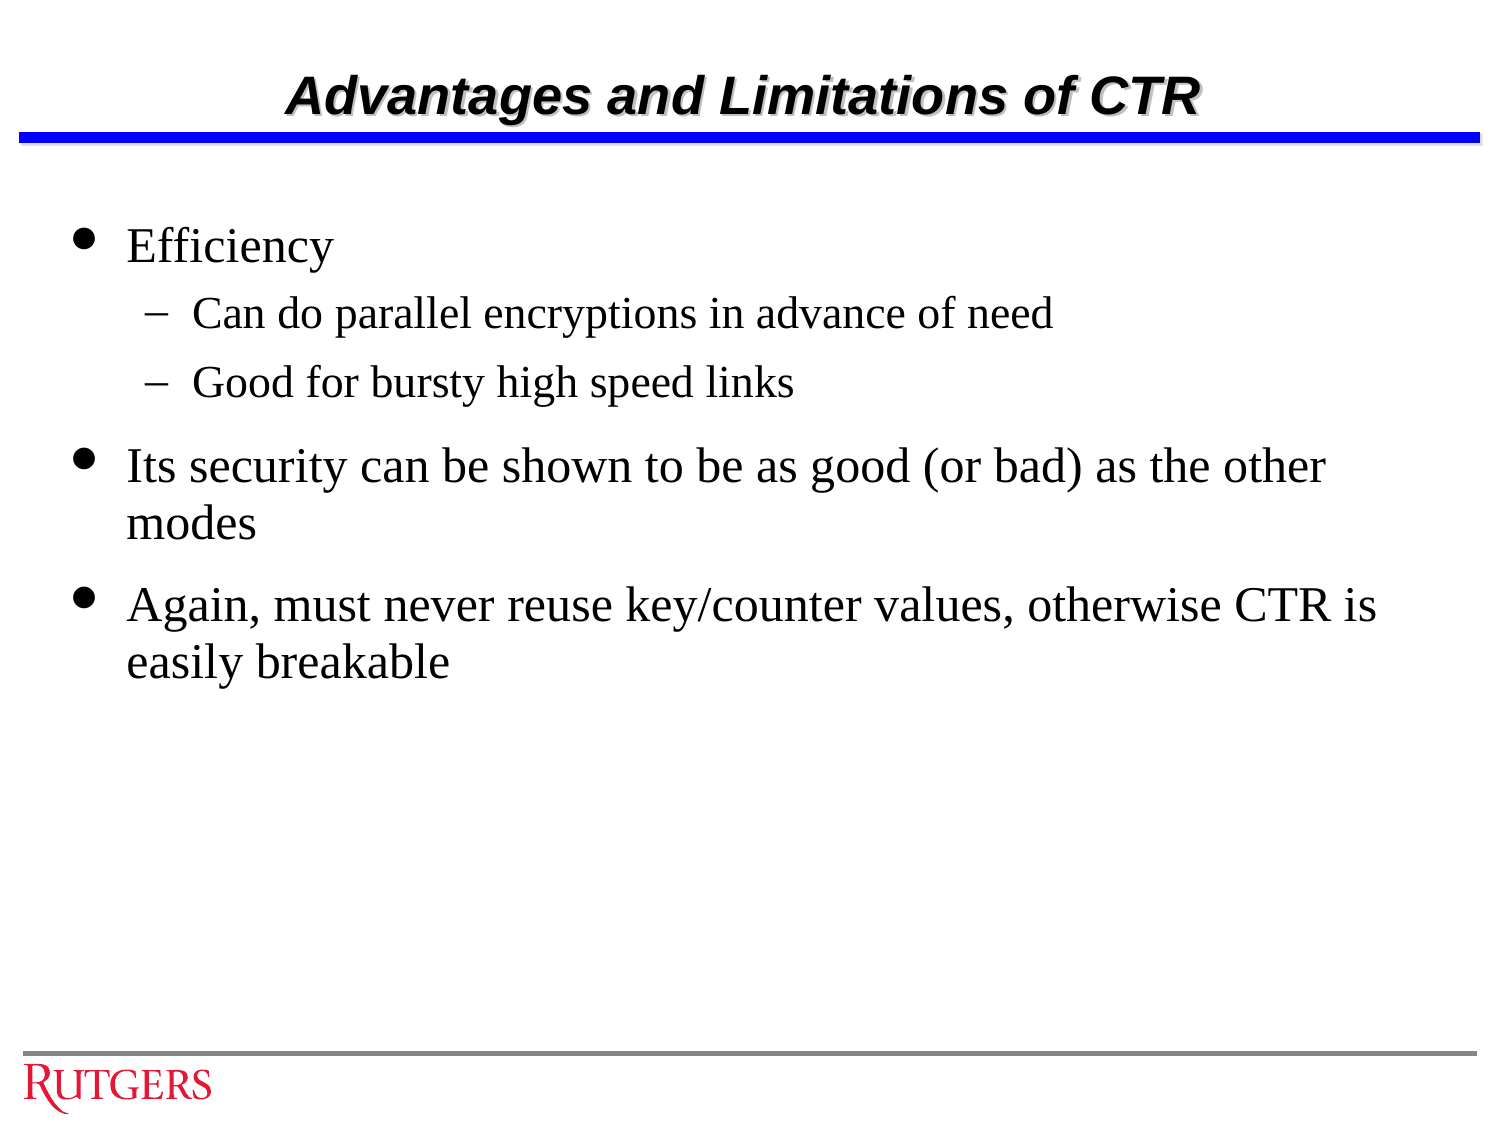

# Advantages and Limitations of CTR
Efficiency
Can do parallel encryptions in advance of need
Good for bursty high speed links
Its security can be shown to be as good (or bad) as the other modes
Again, must never reuse key/counter values, otherwise CTR is easily breakable